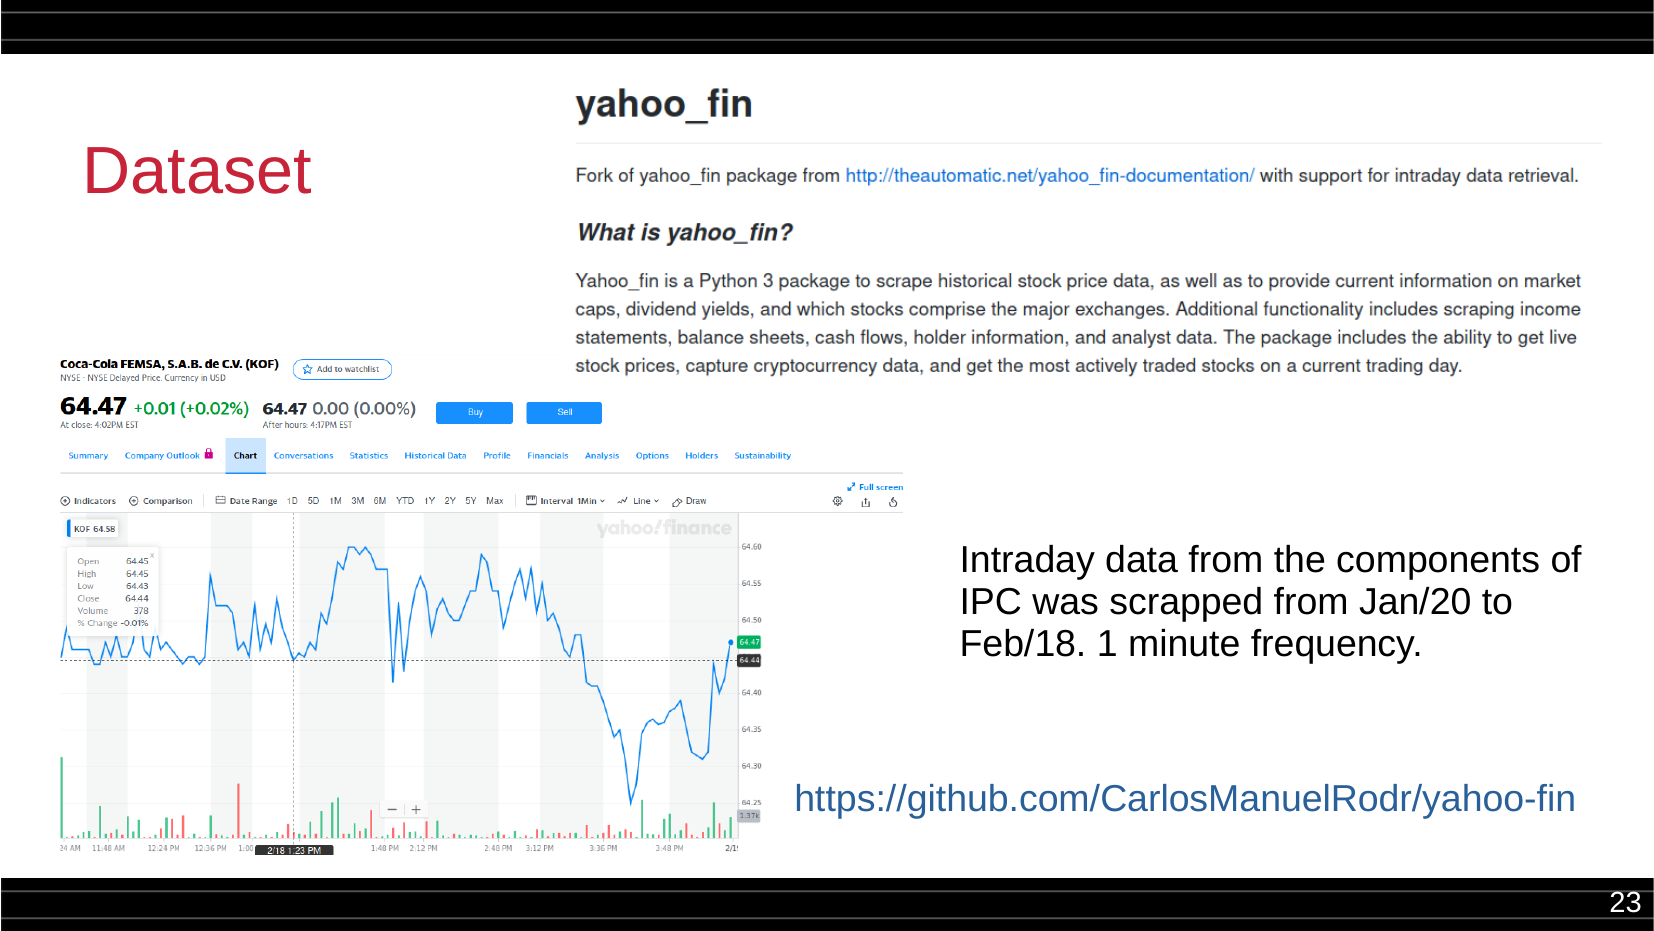

# Dataset
Intraday data from the components of IPC was scrapped from Jan/20 to Feb/18. 1 minute frequency.
https://github.com/CarlosManuelRodr/yahoo-fin